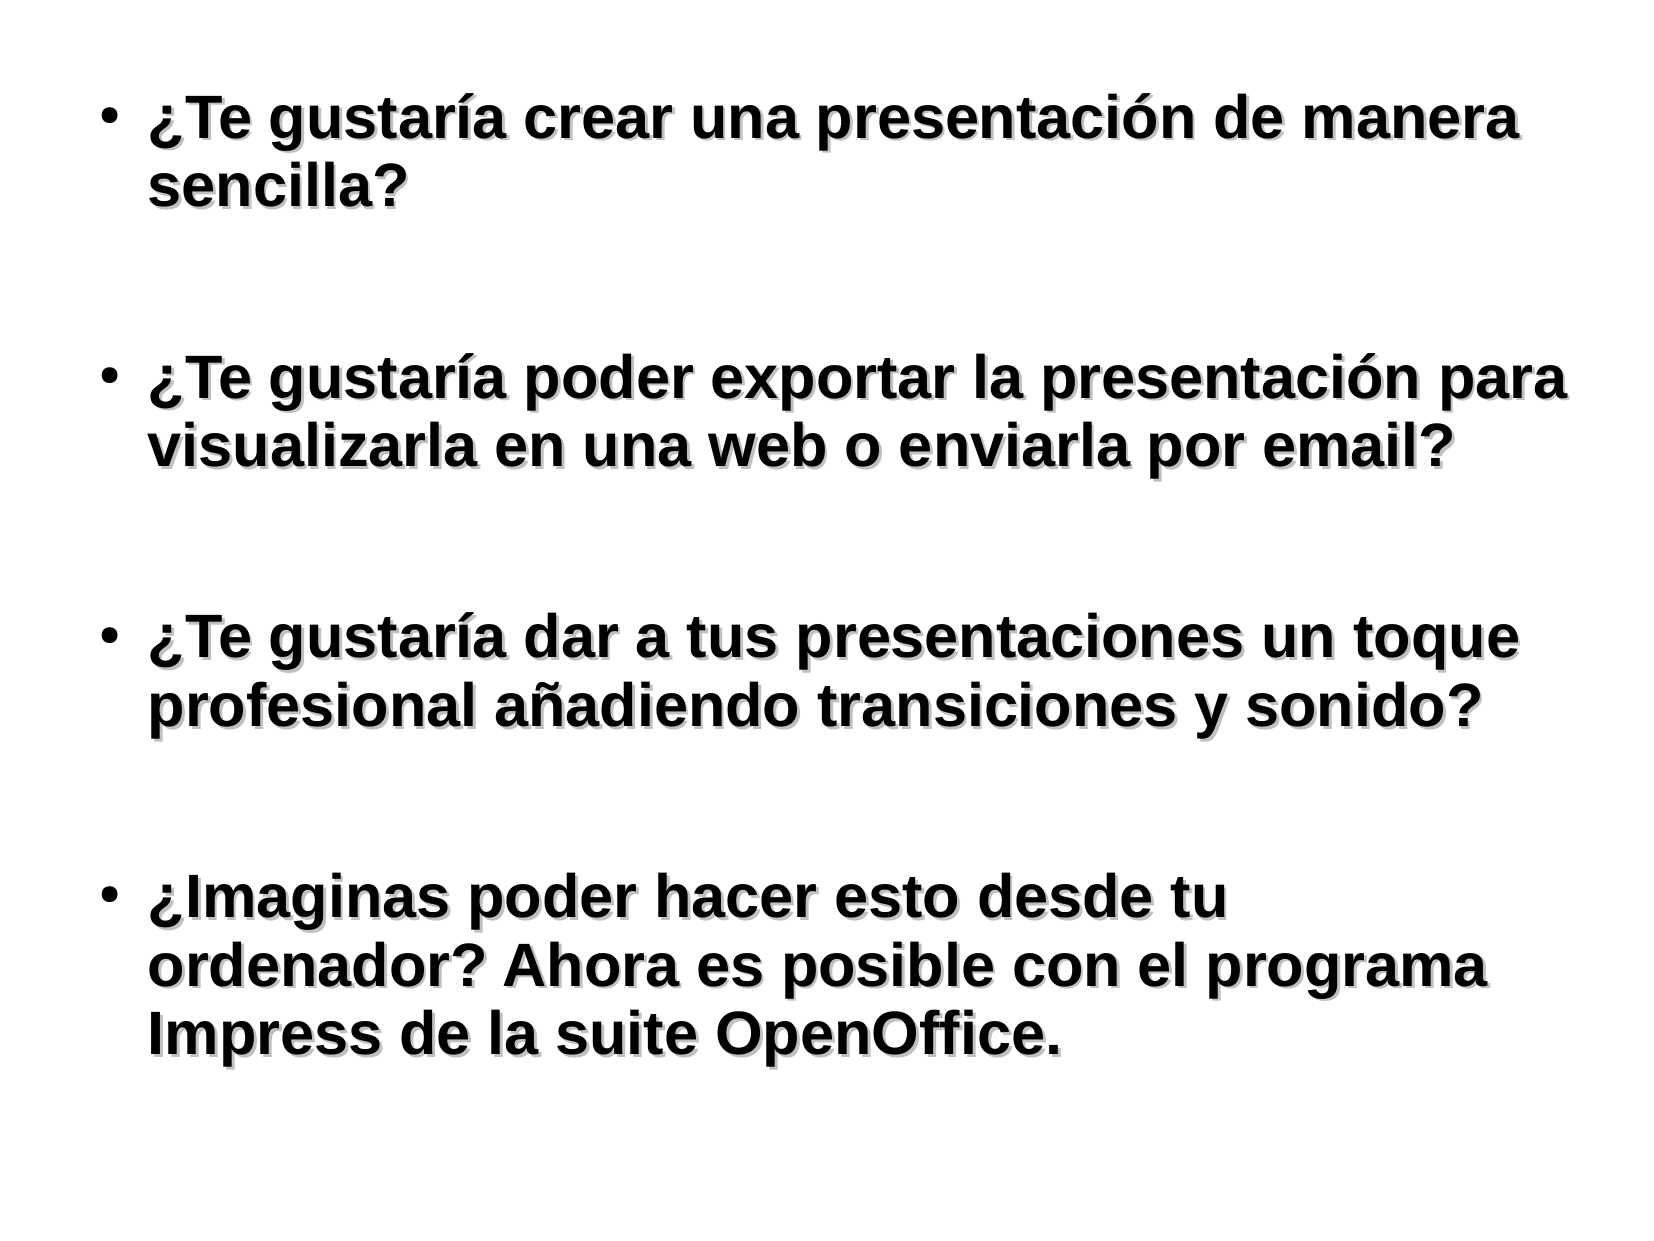

# ¿Te gustaría crear una presentación de manera sencilla?
¿Te gustaría poder exportar la presentación para visualizarla en una web o enviarla por email?
¿Te gustaría dar a tus presentaciones un toque profesional añadiendo transiciones y sonido?
¿Imaginas poder hacer esto desde tu ordenador? Ahora es posible con el programa Impress de la suite OpenOffice.